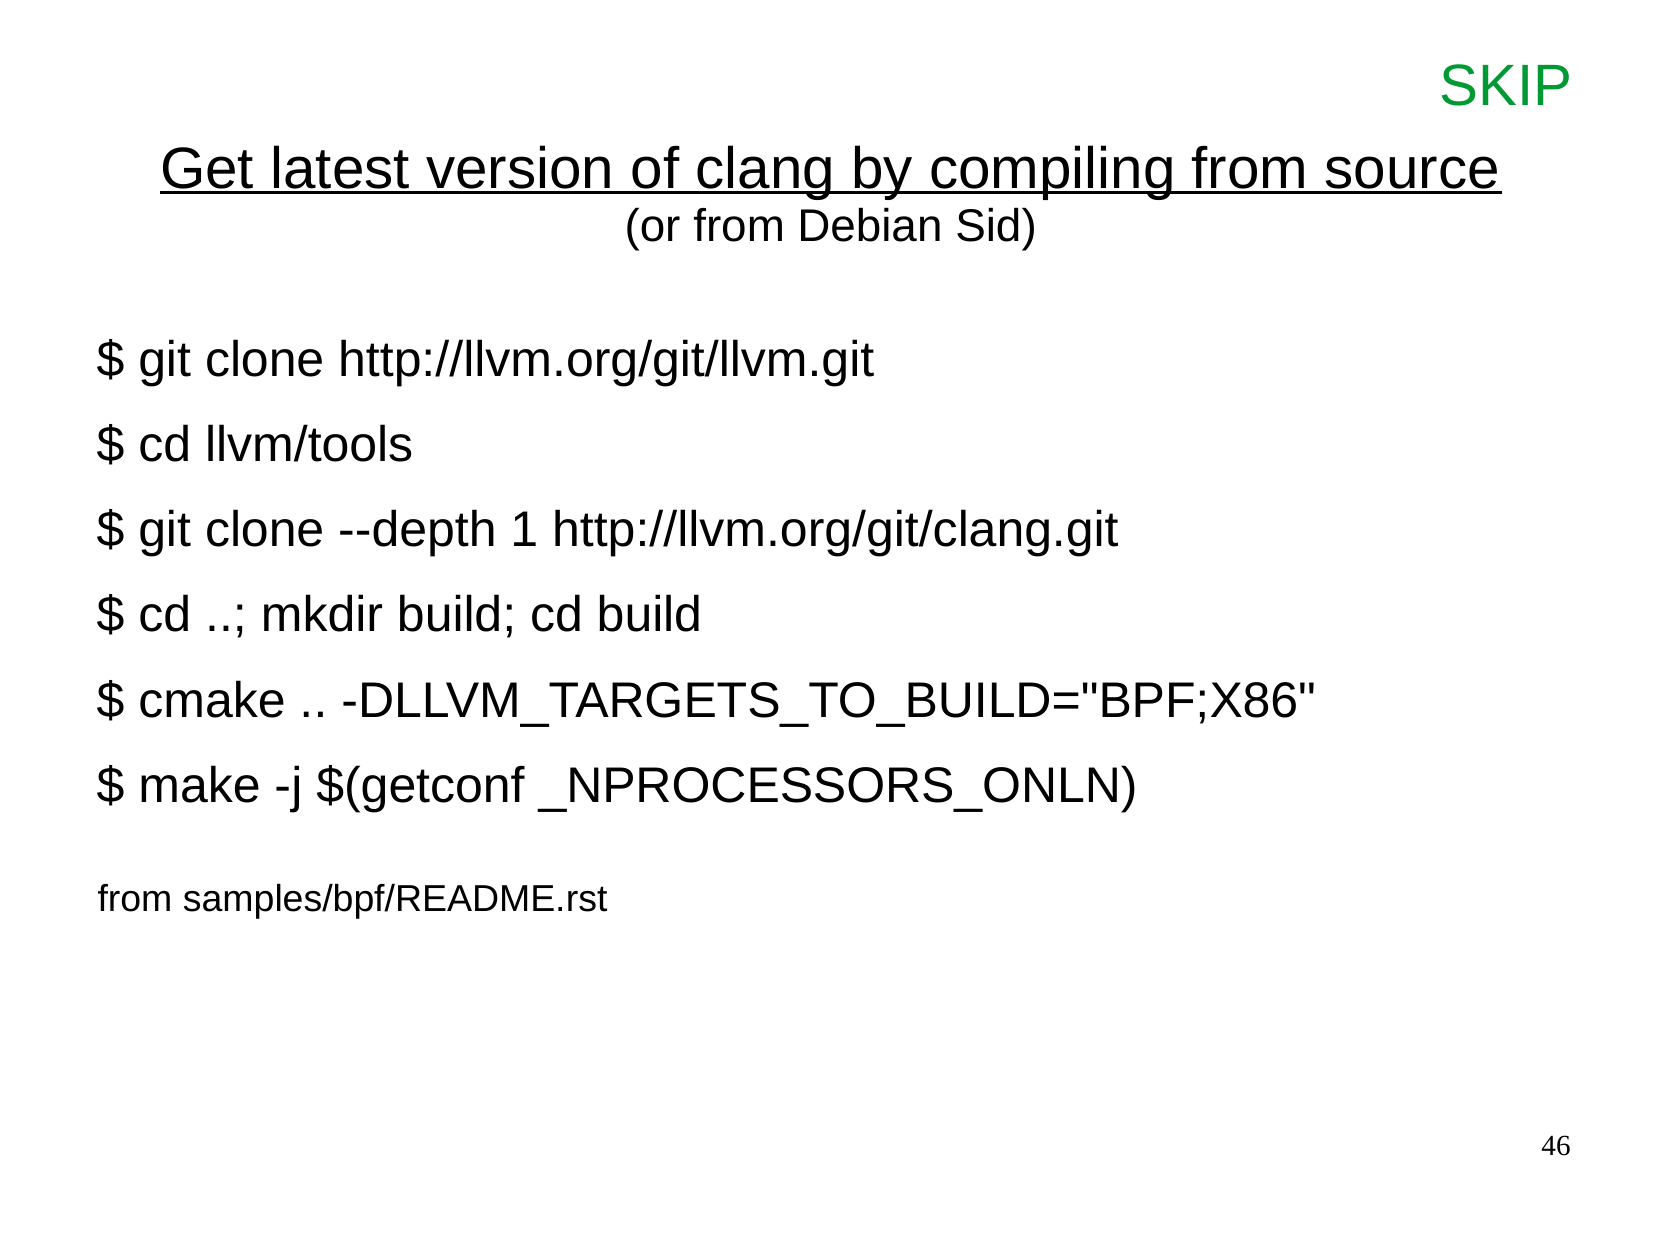

SKIP
# Get latest version of clang by compiling from source (or from Debian Sid)
 $ git clone http://llvm.org/git/llvm.git
 $ cd llvm/tools
 $ git clone --depth 1 http://llvm.org/git/clang.git
 $ cd ..; mkdir build; cd build
 $ cmake .. -DLLVM_TARGETS_TO_BUILD="BPF;X86"
 $ make -j $(getconf _NPROCESSORS_ONLN)
from samples/bpf/README.rst
46